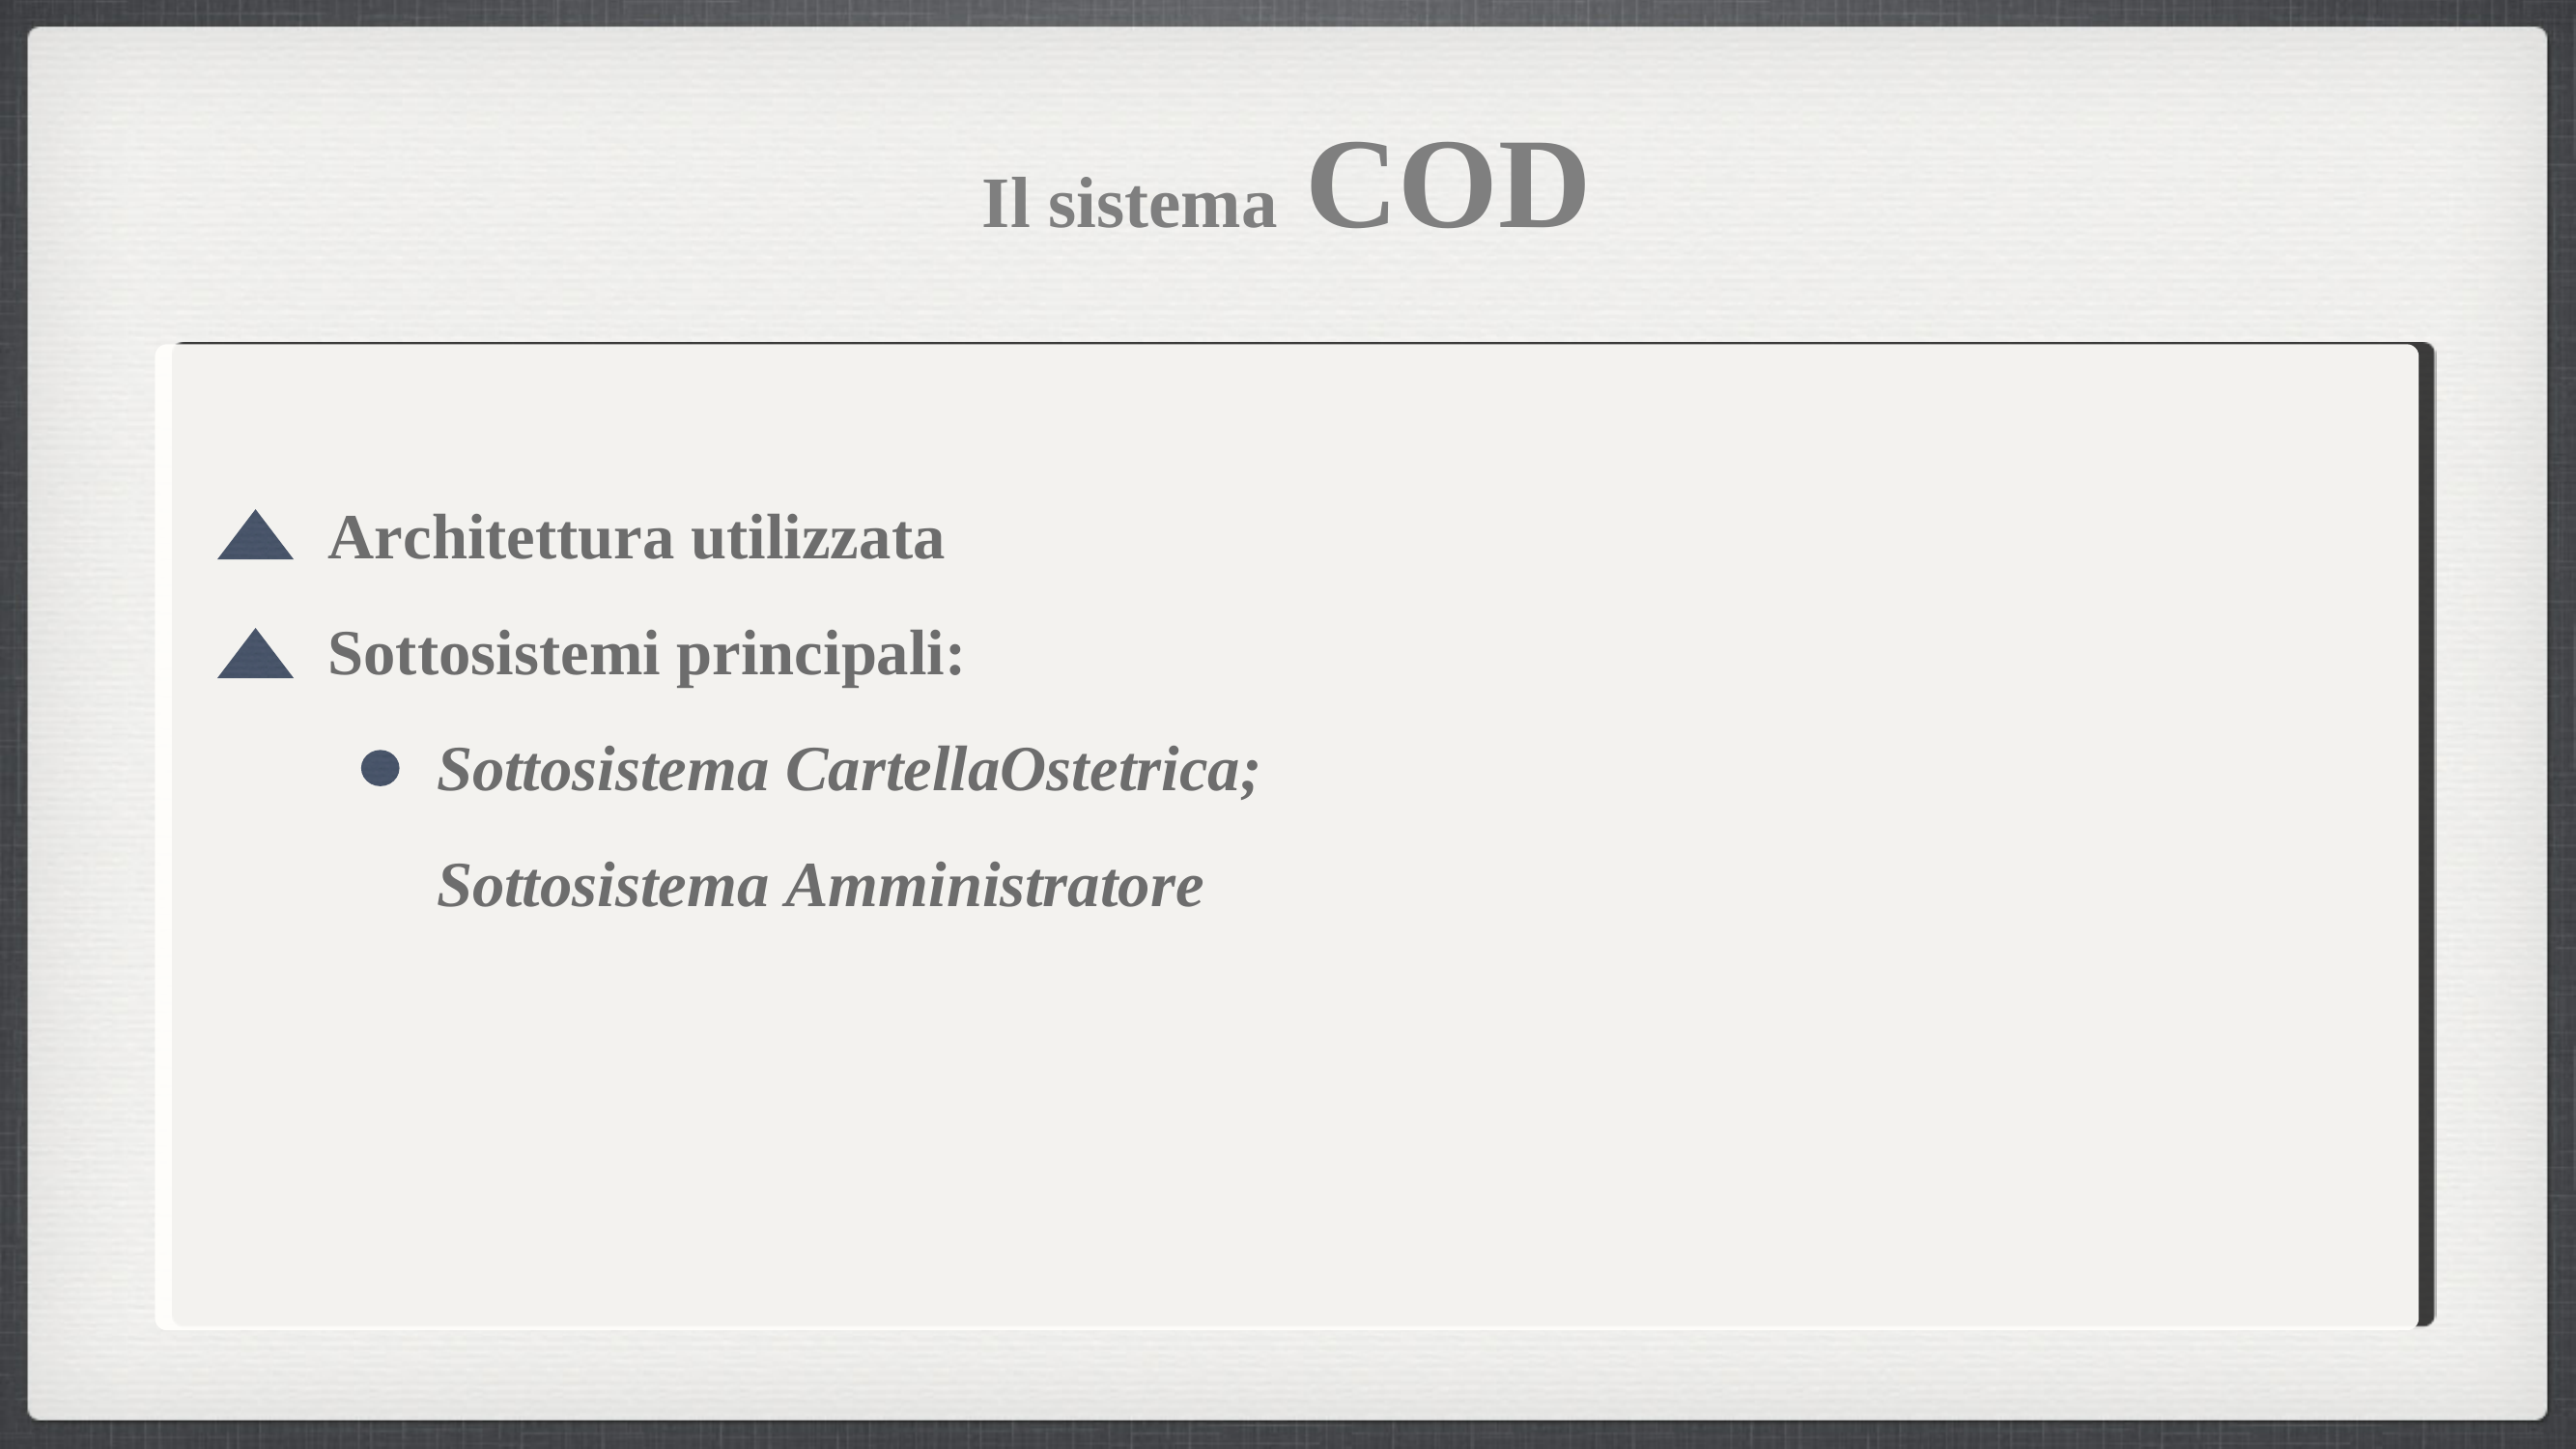

# Il sistema COD
Architettura utilizzata
Sottosistemi principali:
Sottosistema CartellaOstetrica;
Sottosistema Amministratore